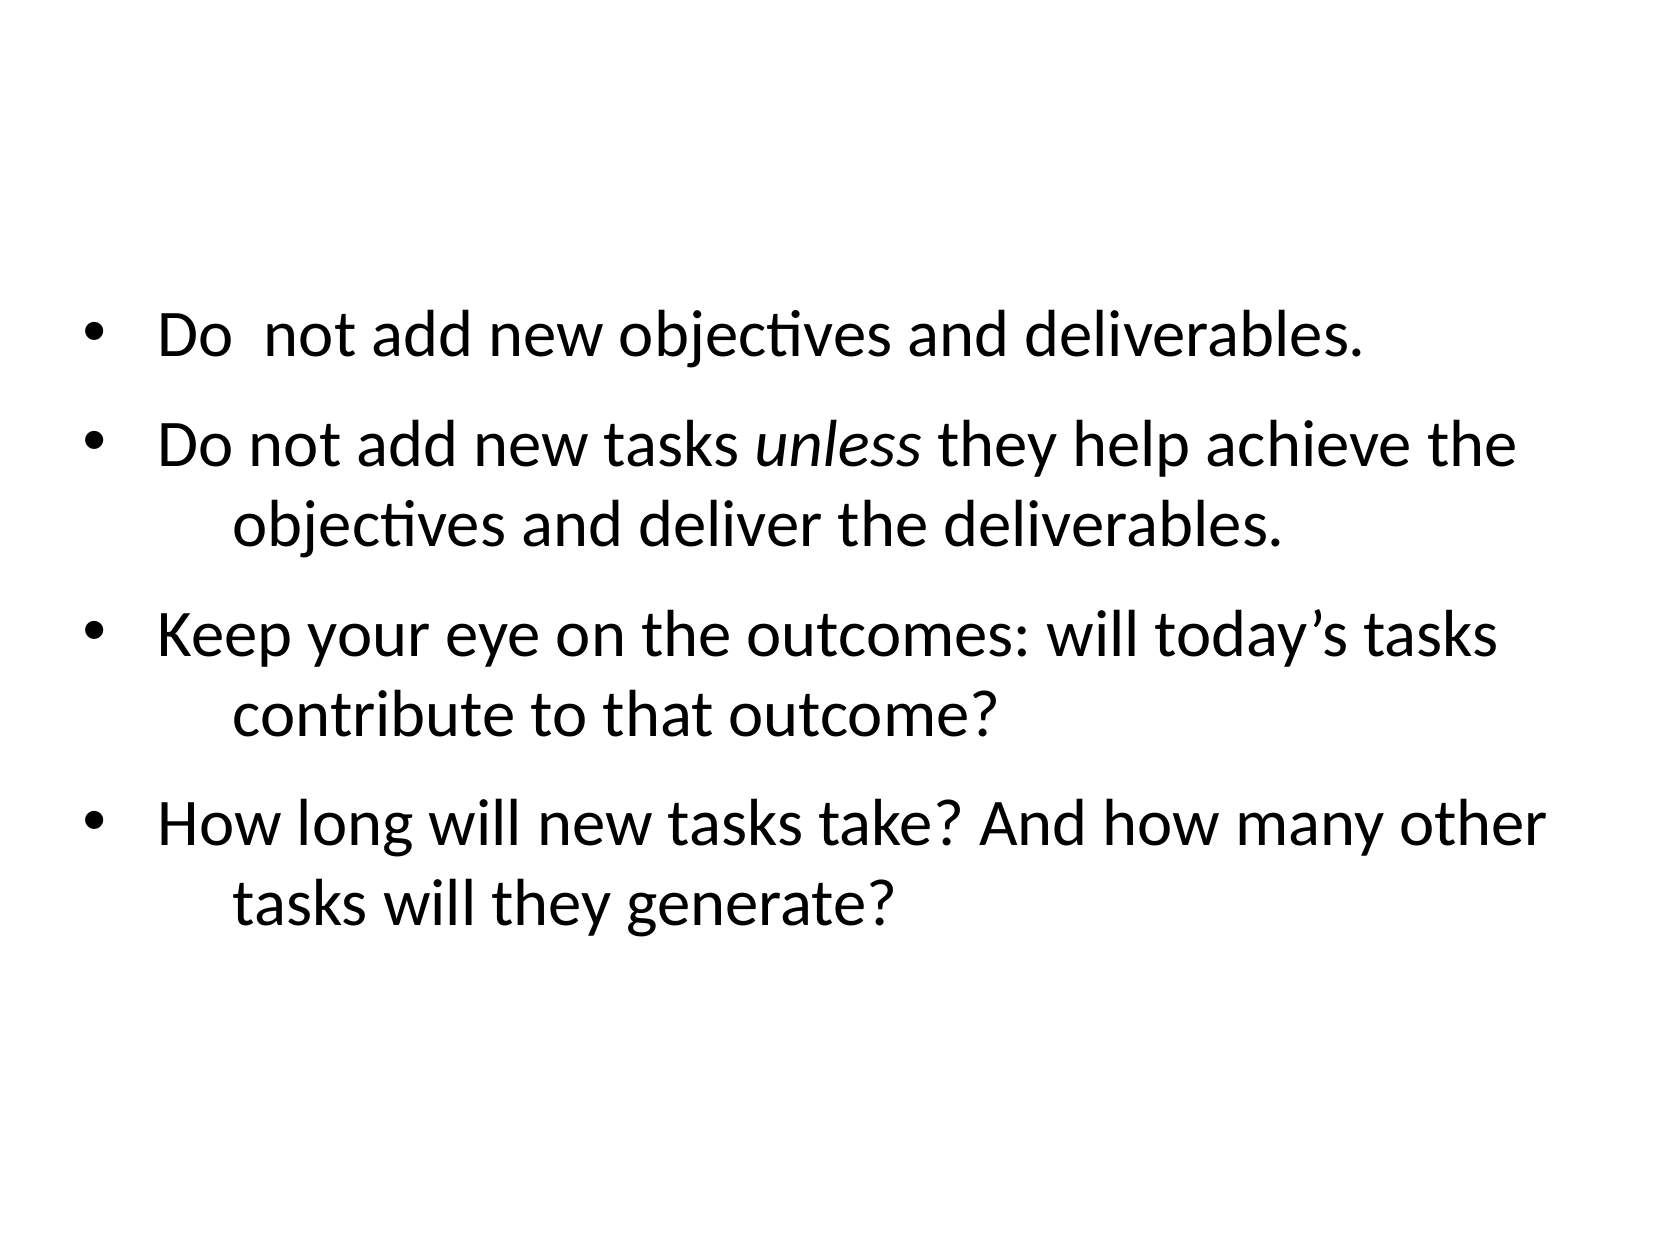

# Do not add new objectives and deliverables.
Do not add new tasks unless they help achieve the objectives and deliver the deliverables.
Keep your eye on the outcomes: will today’s tasks contribute to that outcome?
How long will new tasks take? And how many other tasks will they generate?